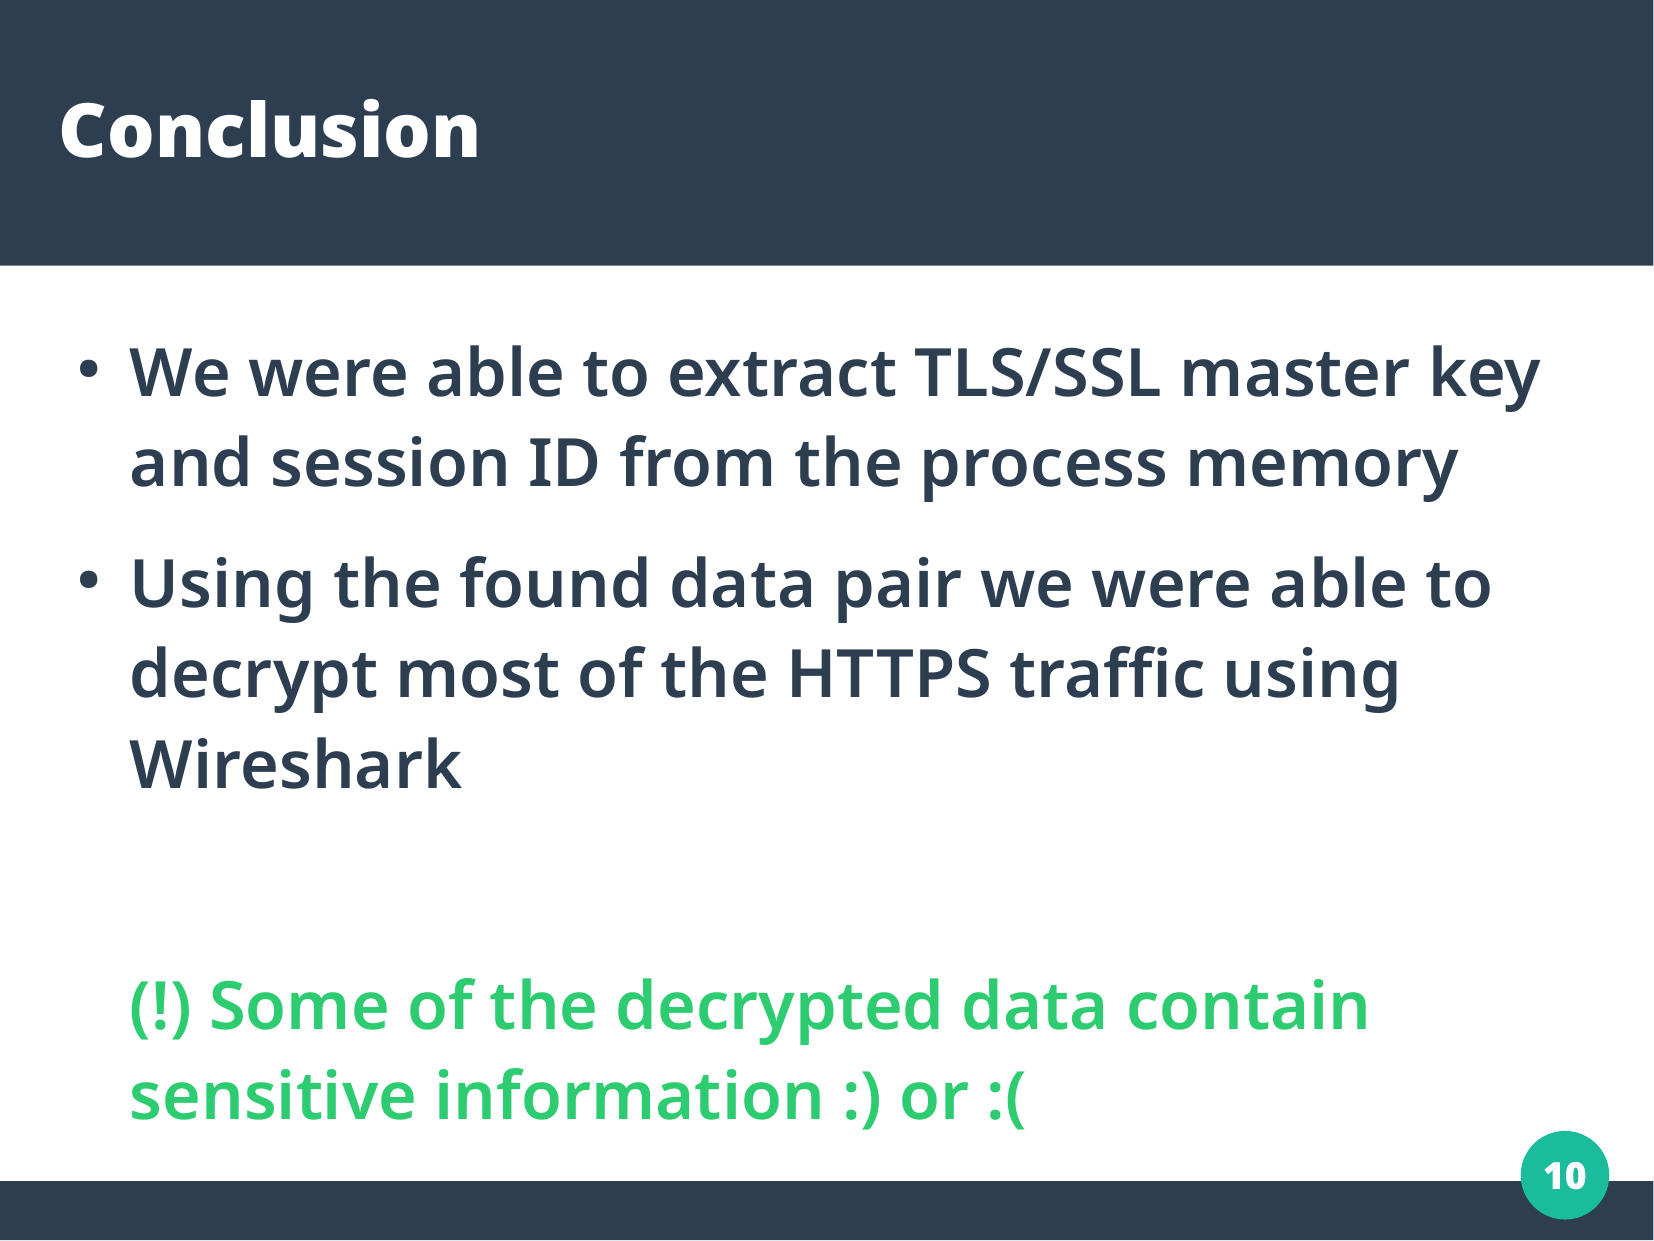

# Conclusion
We were able to extract TLS/SSL master key and session ID from the process memory
Using the found data pair we were able to decrypt most of the HTTPS traffic using Wireshark
(!) Some of the decrypted data contain sensitive information :) or :(
10